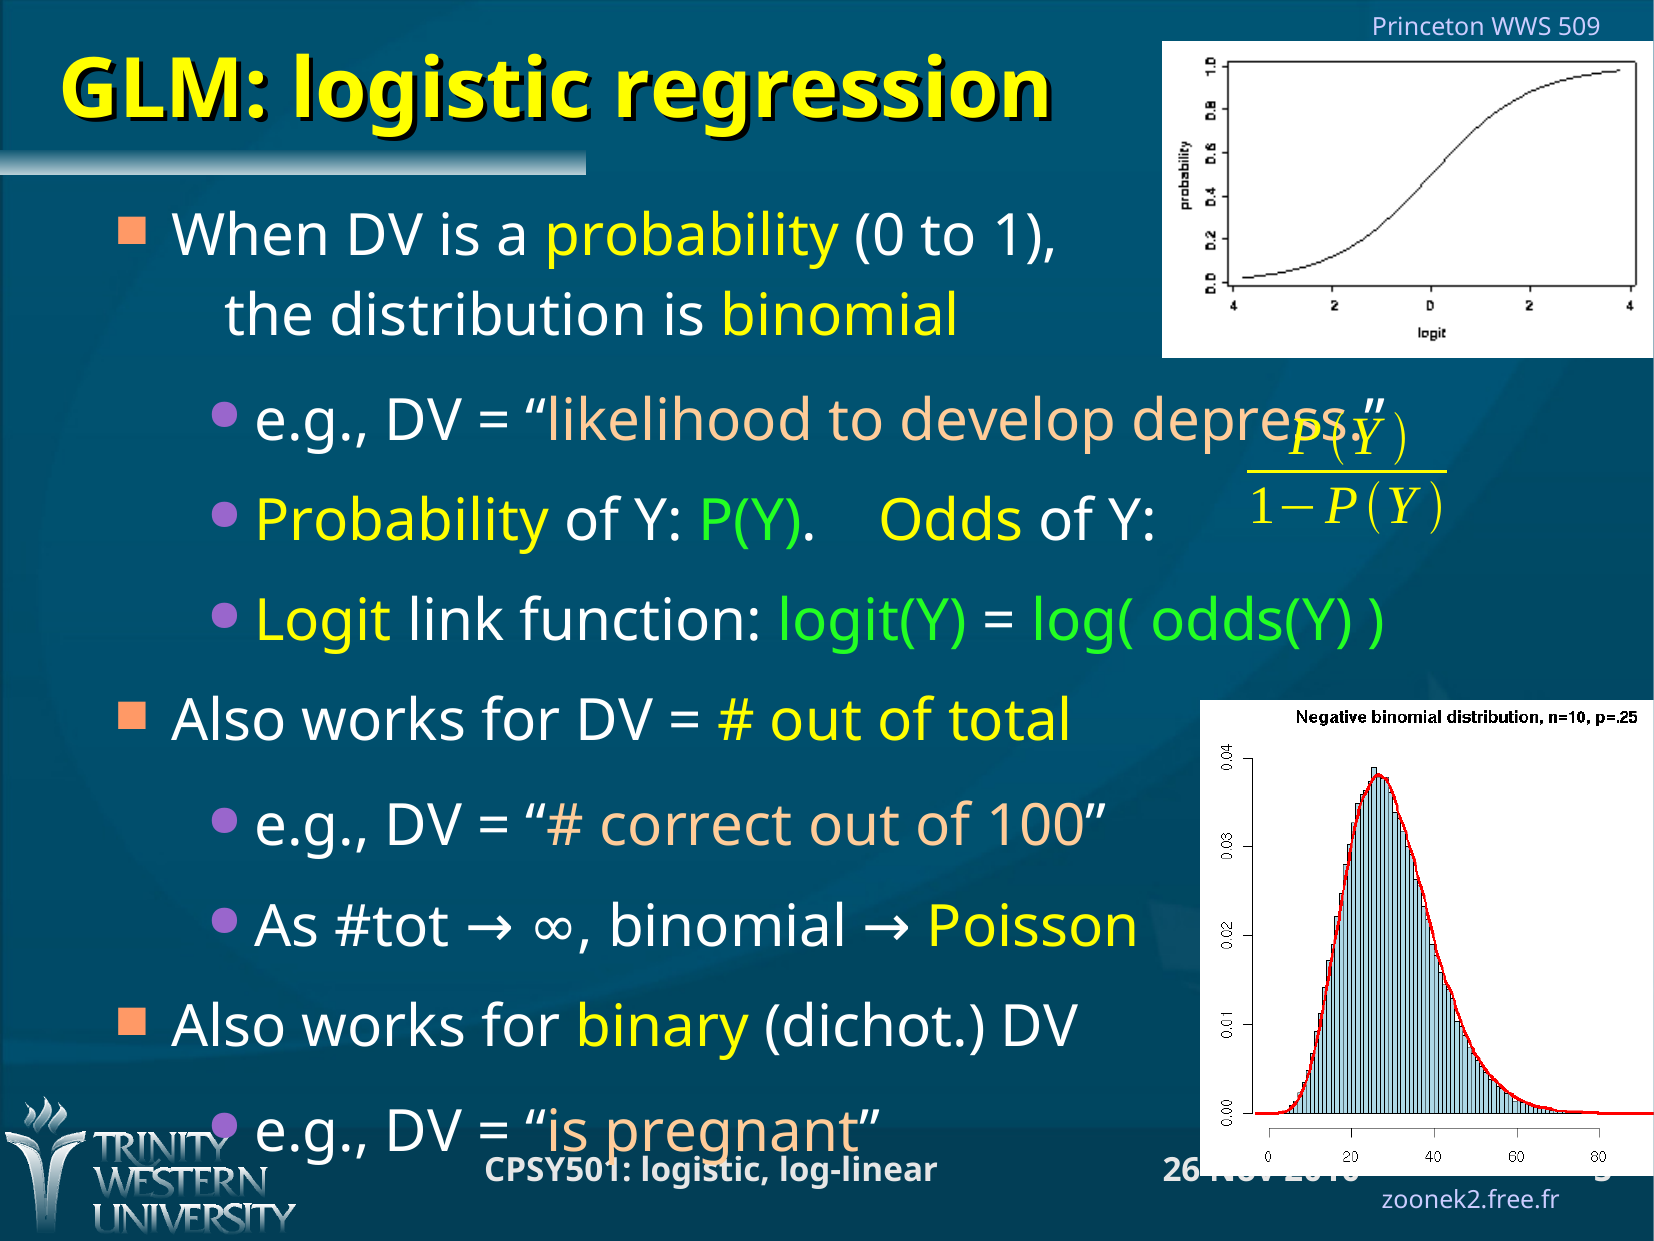

Princeton WWS 509
# GLM: logistic regression
When DV is a probability (0 to 1),
the distribution is binomial
e.g., DV = “likelihood to develop depress.”
Probability of Y: P(Y). Odds of Y:
Logit link function: logit(Y) = log( odds(Y) )
Also works for DV = # out of total
e.g., DV = “# correct out of 100”
As #tot → ∞, binomial → Poisson
Also works for binary (dichot.) DV
e.g., DV = “is pregnant”
CPSY501: logistic, log-linear
26 Nov 2010
5
zoonek2.free.fr